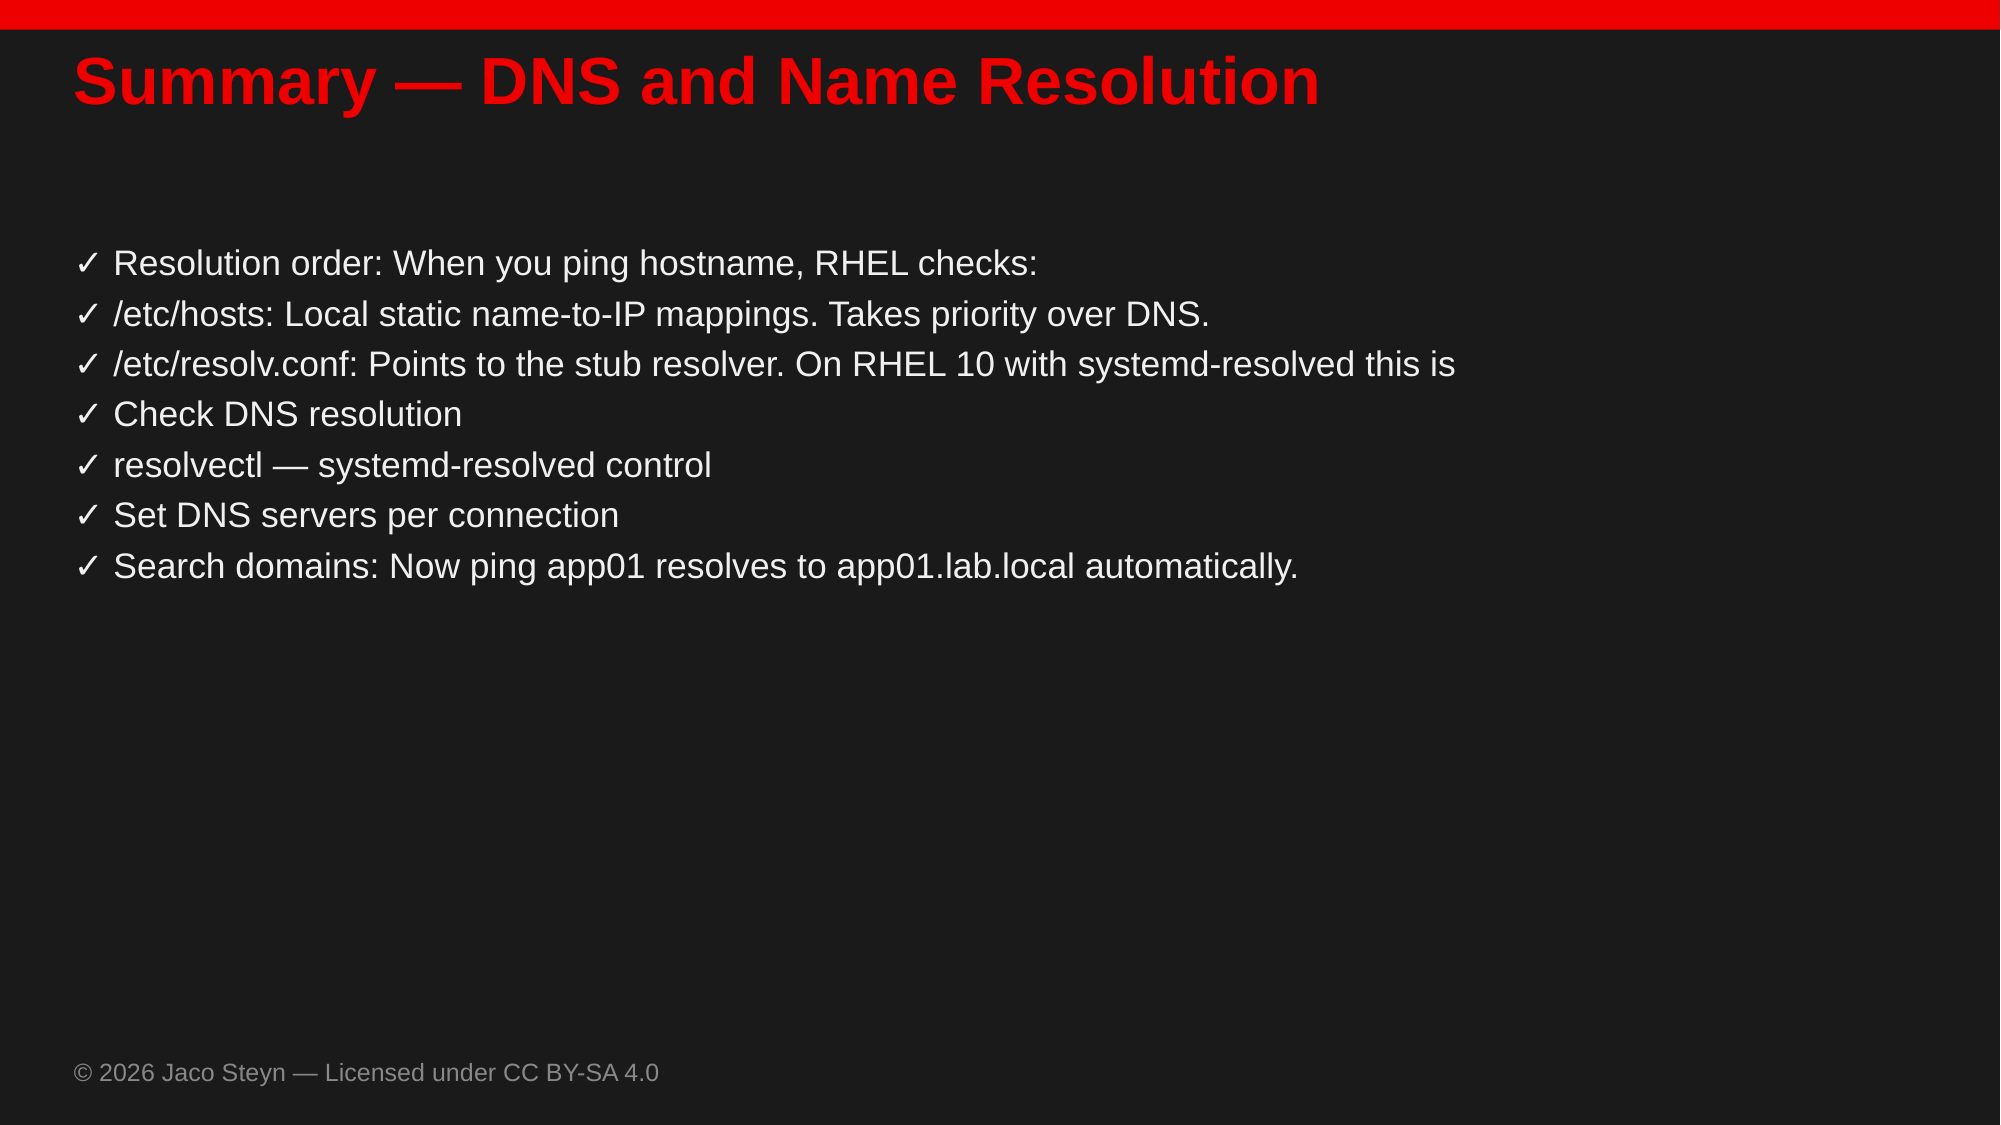

Summary — DNS and Name Resolution
✓ Resolution order: When you ping hostname, RHEL checks:
✓ /etc/hosts: Local static name-to-IP mappings. Takes priority over DNS.
✓ /etc/resolv.conf: Points to the stub resolver. On RHEL 10 with systemd-resolved this is
✓ Check DNS resolution
✓ resolvectl — systemd-resolved control
✓ Set DNS servers per connection
✓ Search domains: Now ping app01 resolves to app01.lab.local automatically.
© 2026 Jaco Steyn — Licensed under CC BY-SA 4.0